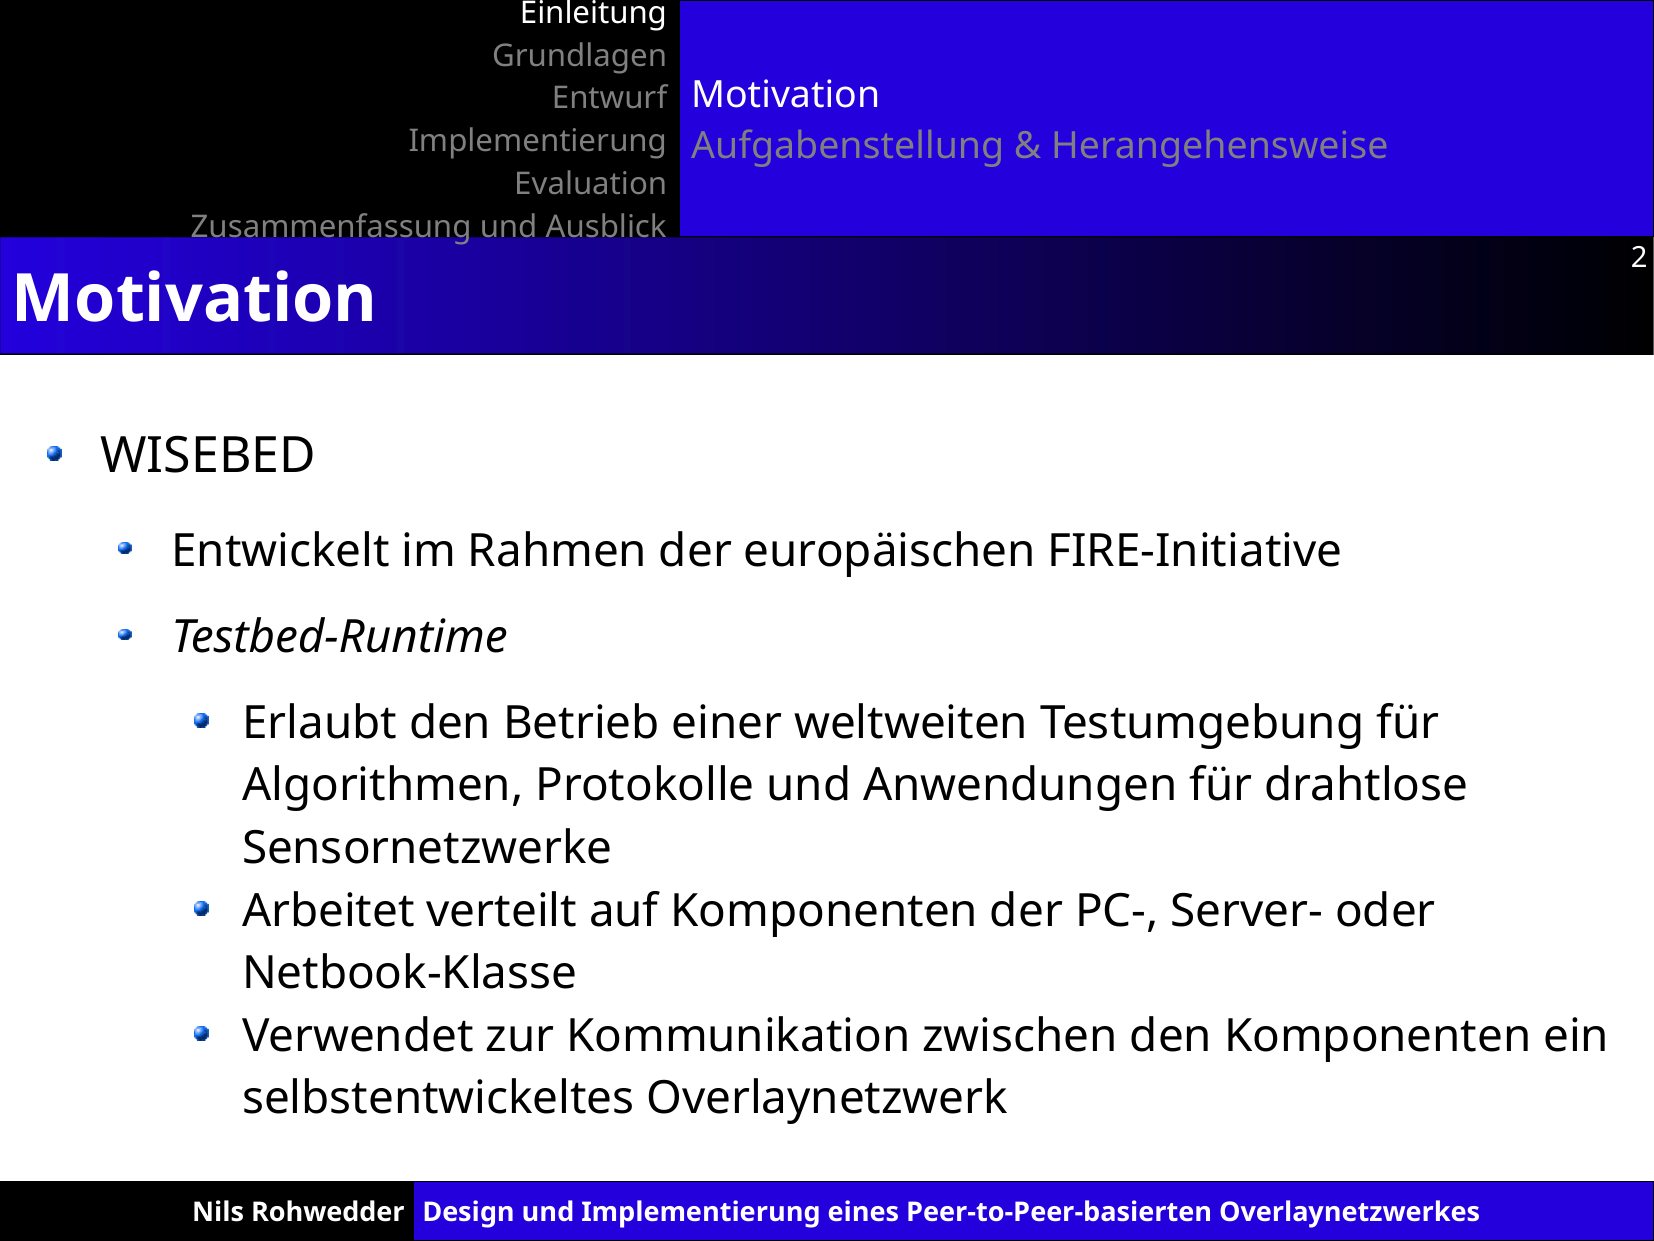

Motivation
2
# WISEBED
Entwickelt im Rahmen der europäischen FIRE-Initiative
Testbed-Runtime
Erlaubt den Betrieb einer weltweiten Testumgebung für Algorithmen, Protokolle und Anwendungen für drahtlose Sensornetzwerke
Arbeitet verteilt auf Komponenten der PC-, Server- oder Netbook-Klasse
Verwendet zur Kommunikation zwischen den Komponenten ein selbstentwickeltes Overlaynetzwerk